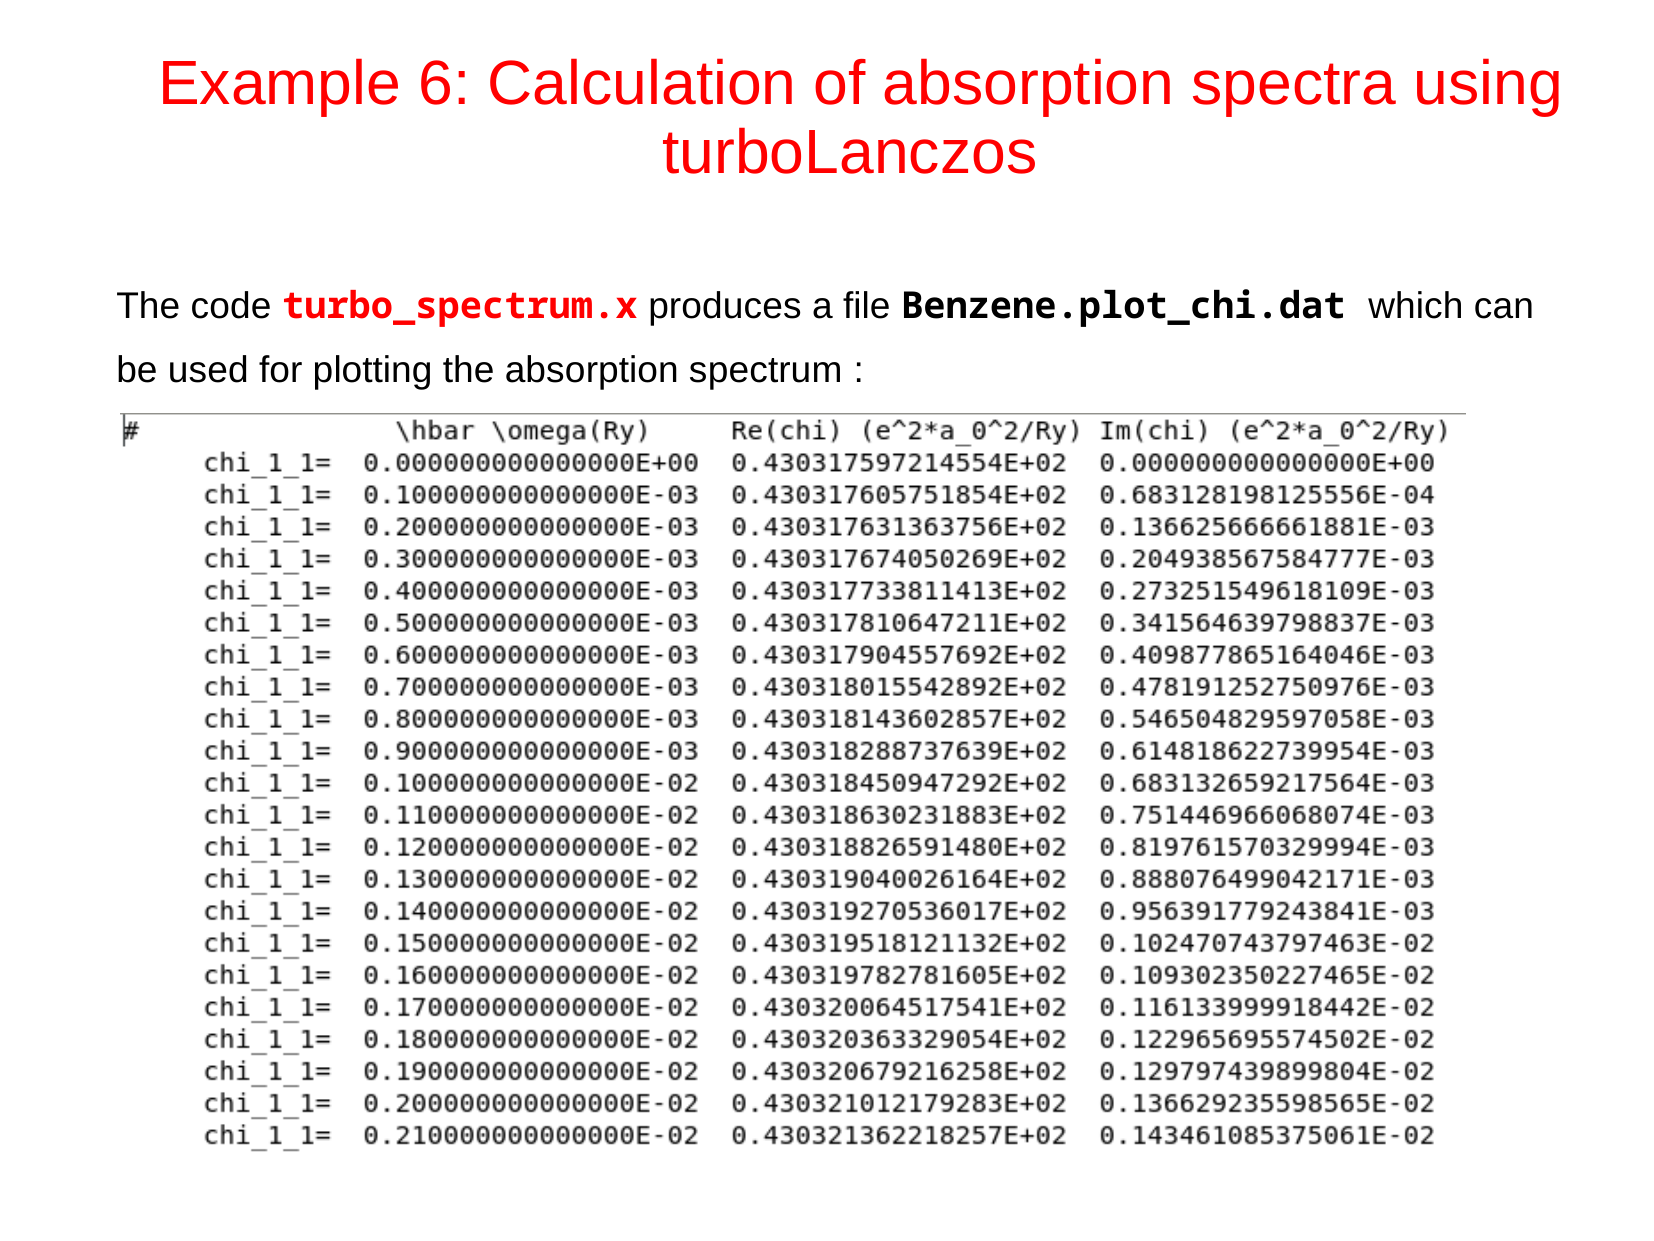

Example 6: Calculation of absorption spectra using turboLanczos
# The code turbo_spectrum.x produces a file Benzene.plot_chi.dat which can be used for plotting the absorption spectrum :